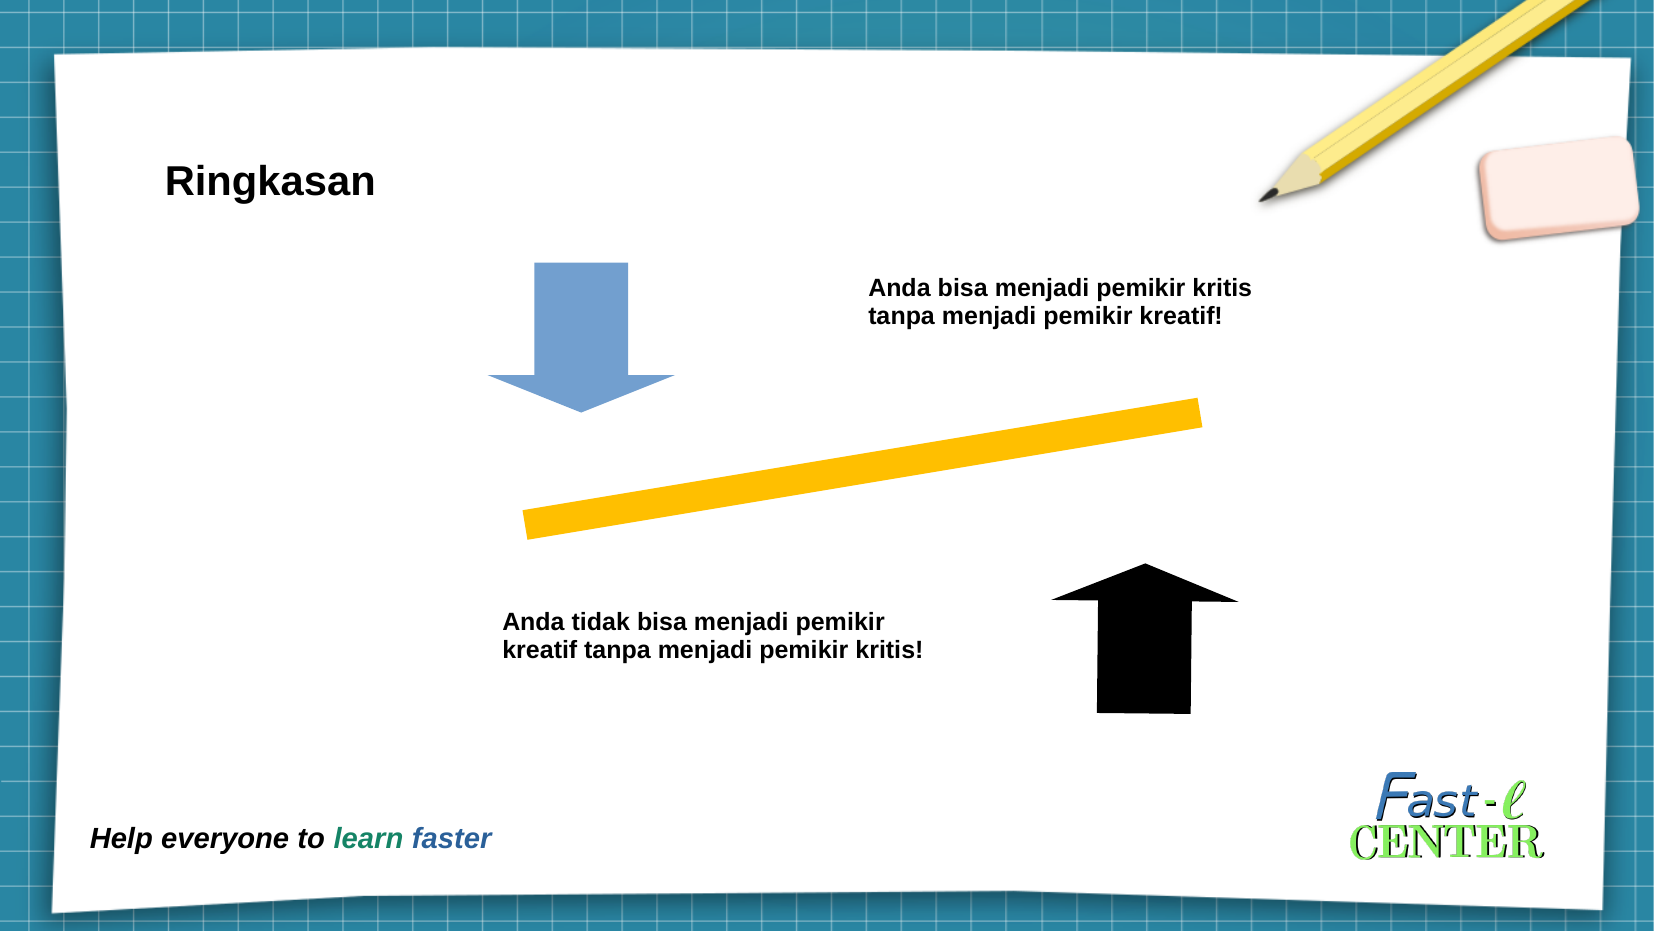

Ringkasan
Anda bisa menjadi pemikir kritis
tanpa menjadi pemikir kreatif!
Anda tidak bisa menjadi pemikir kreatif tanpa menjadi pemikir kritis!
Help everyone to learn faster